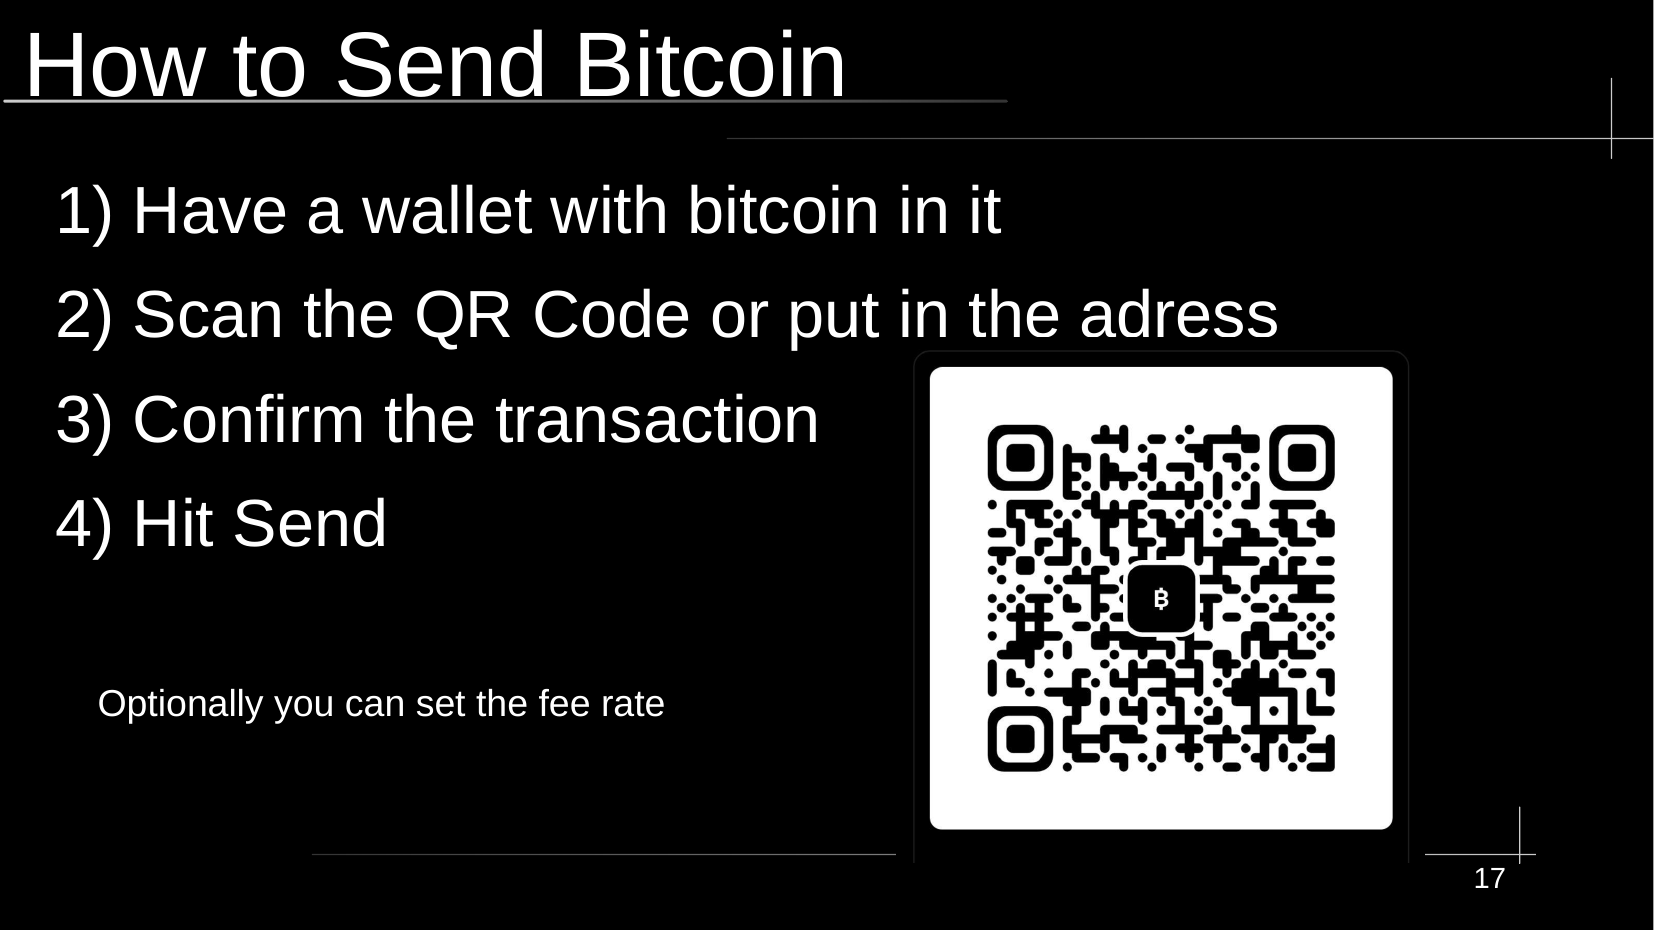

# How to Send Bitcoin
 Have a wallet with bitcoin in it
 Scan the QR Code or put in the adress
 Confirm the transaction
 Hit Send
Optionally you can set the fee rate
17